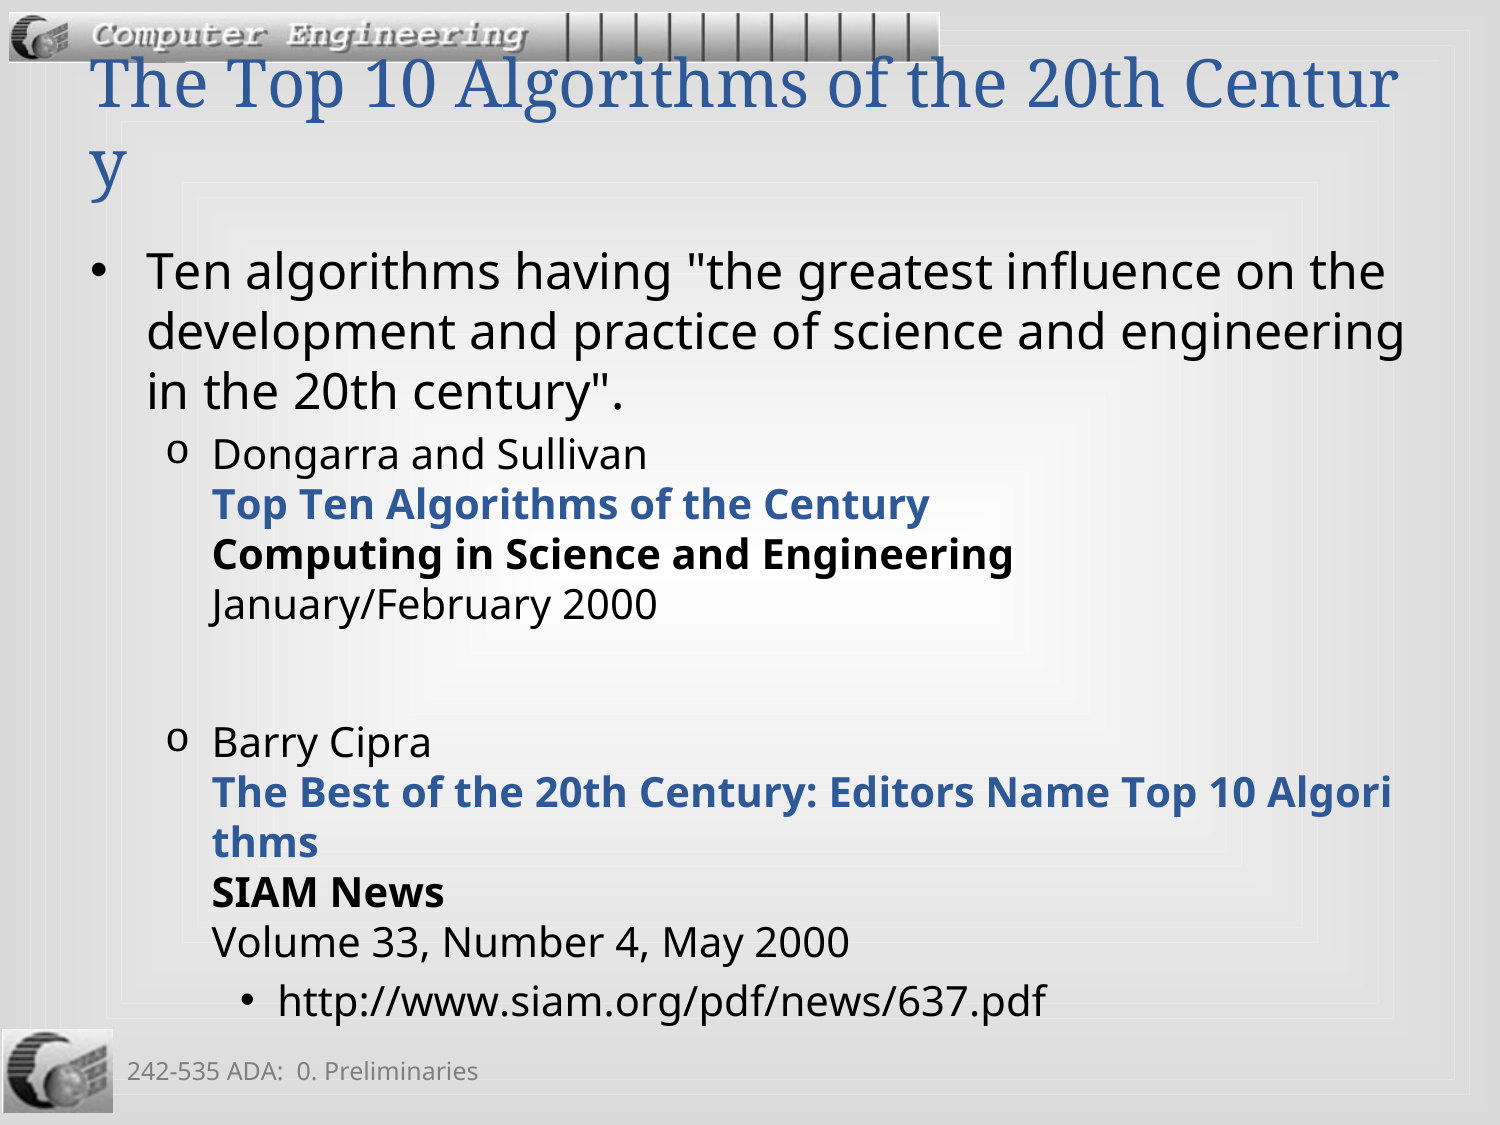

The Top 10 Algorithms of the 20th Century
Ten algorithms having "the greatest influence on the development and practice of science and engineering in the 20th century".
Dongarra and Sullivan
Top Ten Algorithms of the Century
Computing in Science and Engineering
January/February 2000
Barry Cipra
The Best of the 20th Century: Editors Name Top 10 Algorithms
SIAM News
Volume 33, Number 4, May 2000
http://www.siam.org/pdf/news/637.pdf